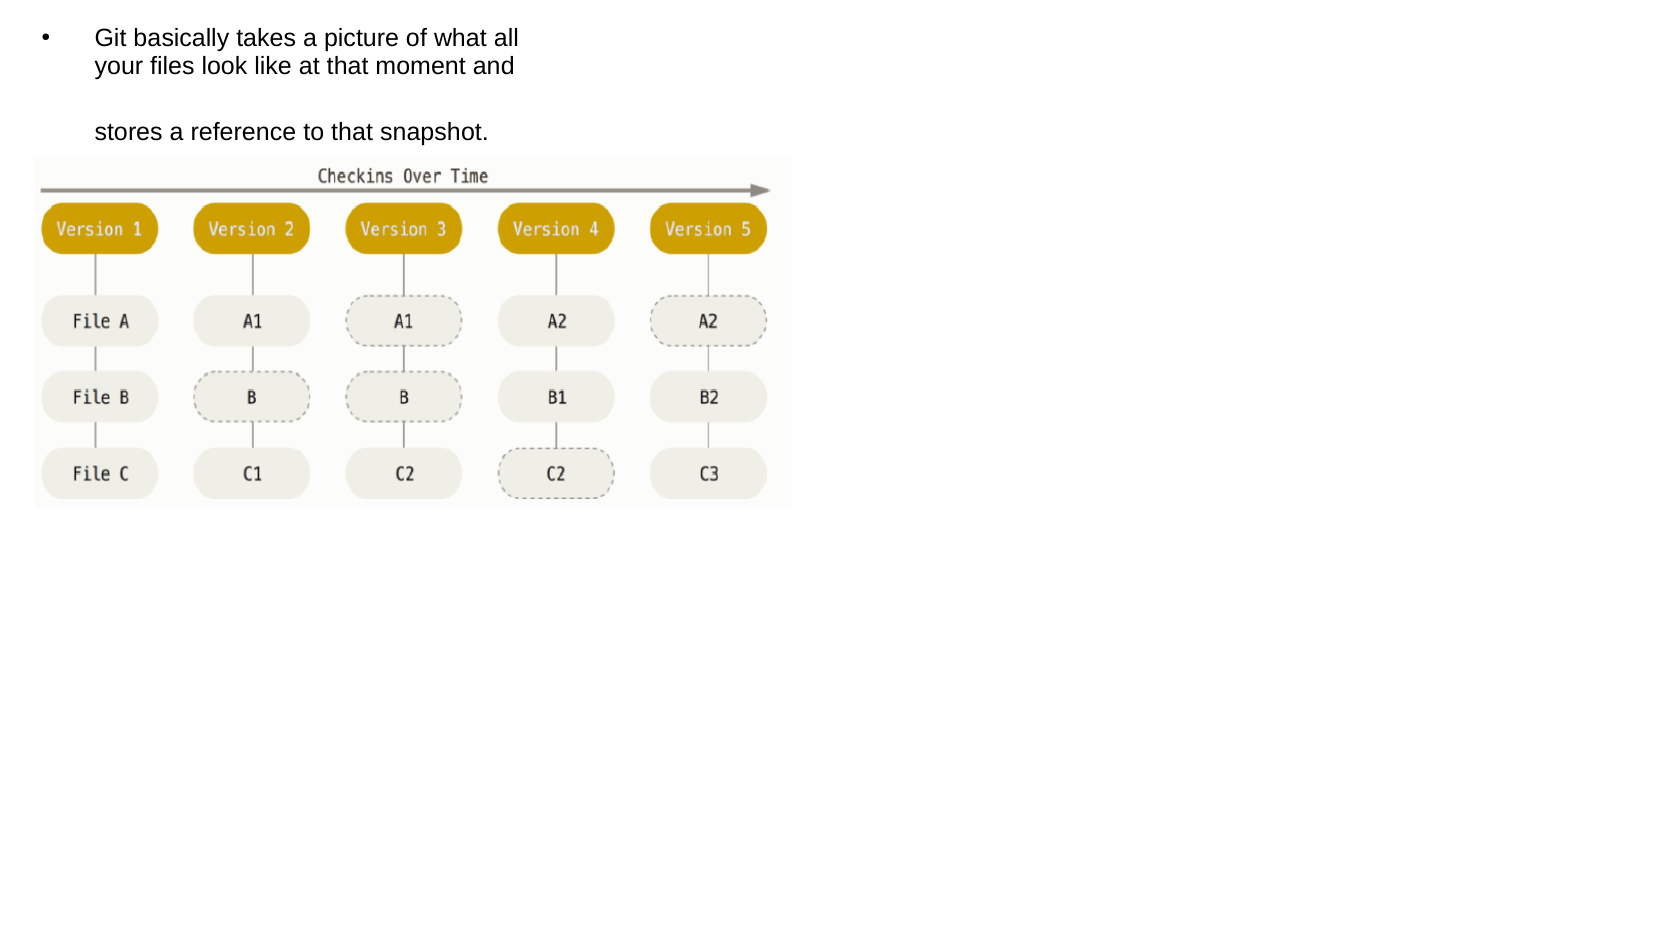

# Git basically takes a picture of what all your files look like at that moment and stores a reference to that snapshot.